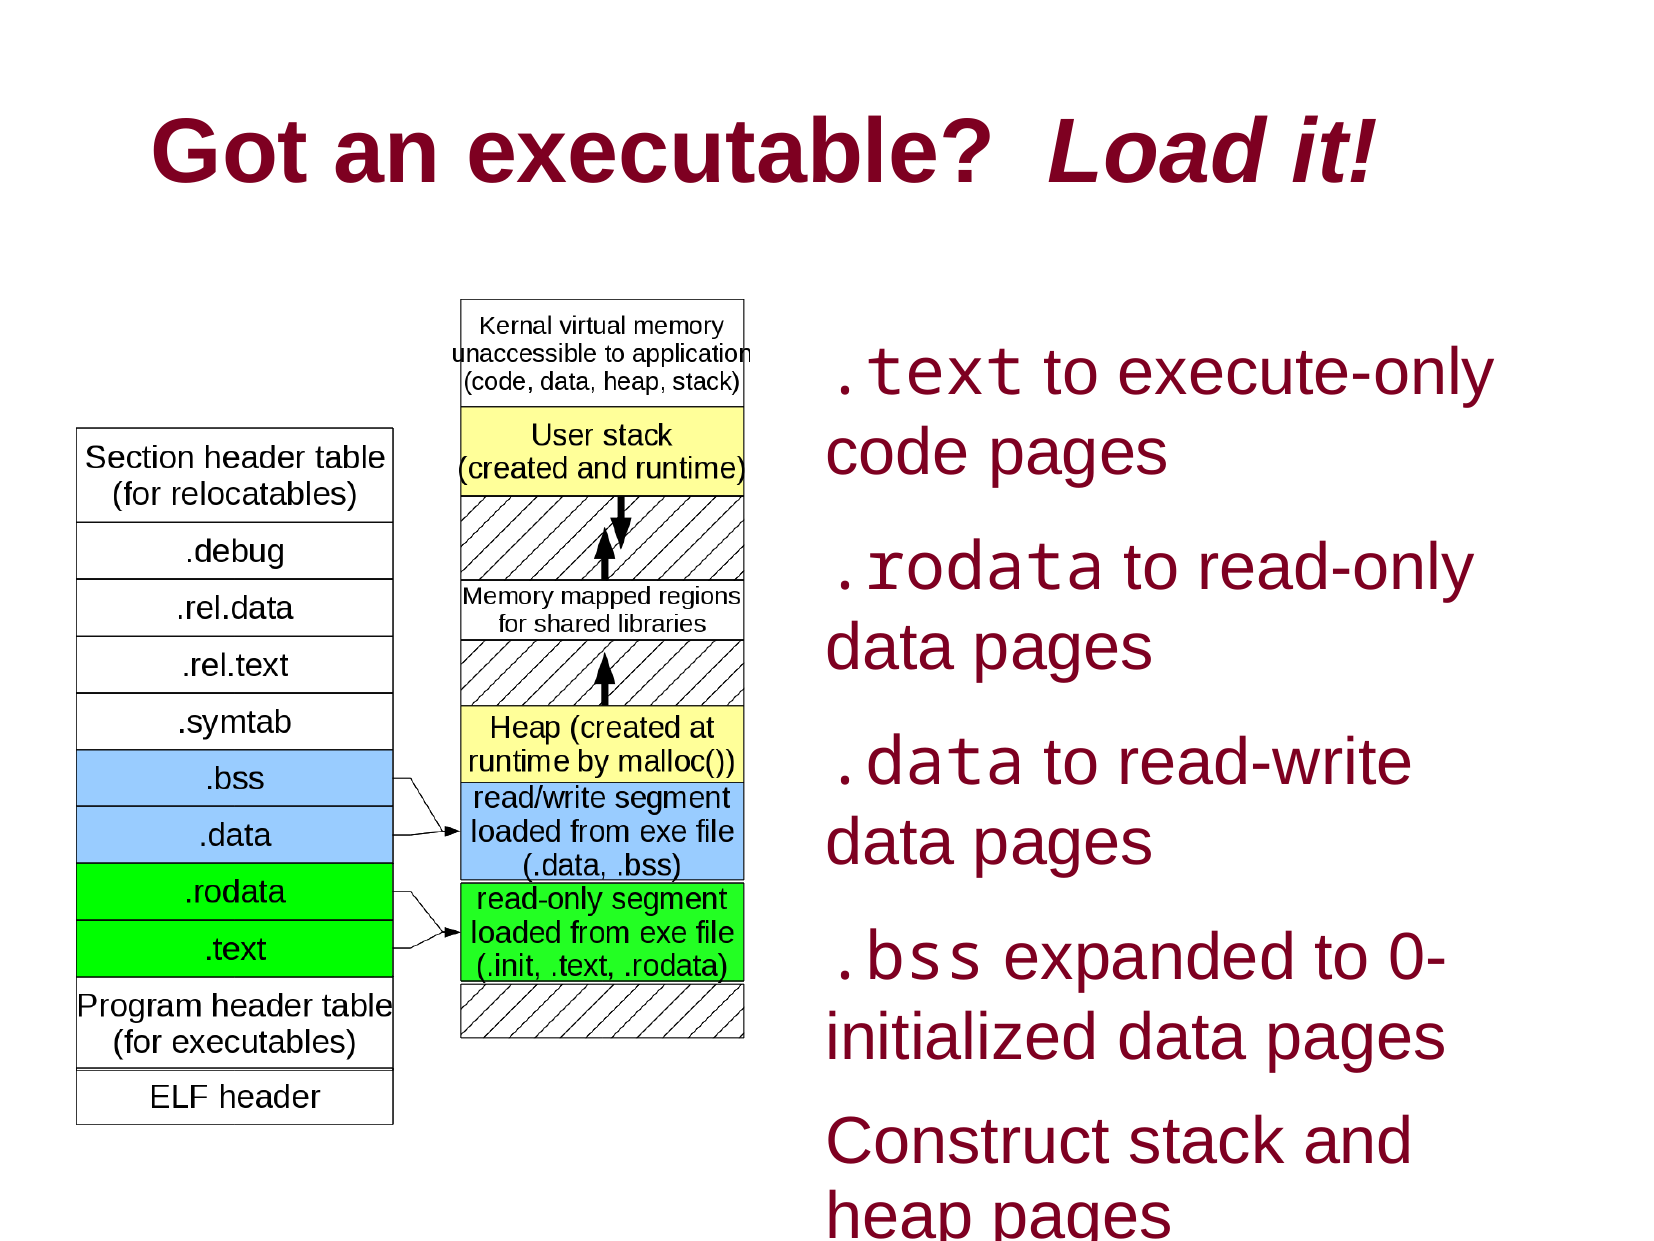

# Got an executable? Load it!
.text to execute-only code pages
.rodata to read-only data pages
.data to read-write data pages
.bss expanded to 0-initialized data pages
Construct stack and heap pages